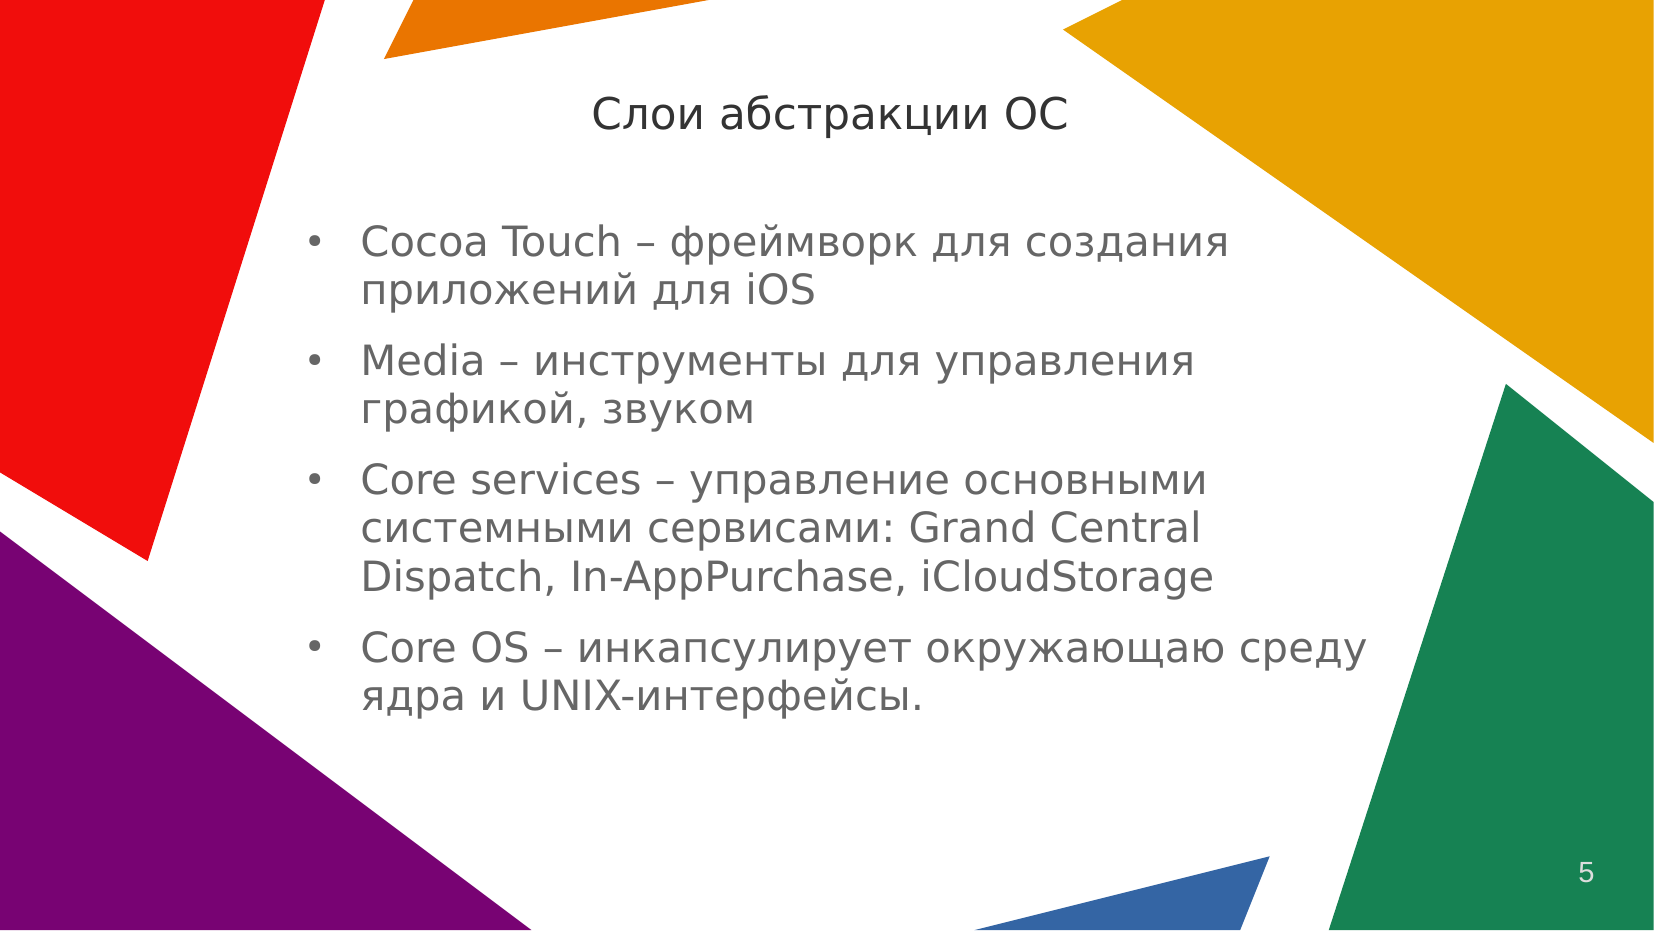

# Слои абстракции ОС
Cocoa Touch – фреймворк для создания приложений для iOS
Media – инструменты для управления графикой, звуком
Core services – управление основными системными сервисами: Grand Central Dispatch, In-AppPurchase, iCloudStorage
Core OS – инкапсулирует окружающаю среду ядра и UNIX-интерфейсы.
5